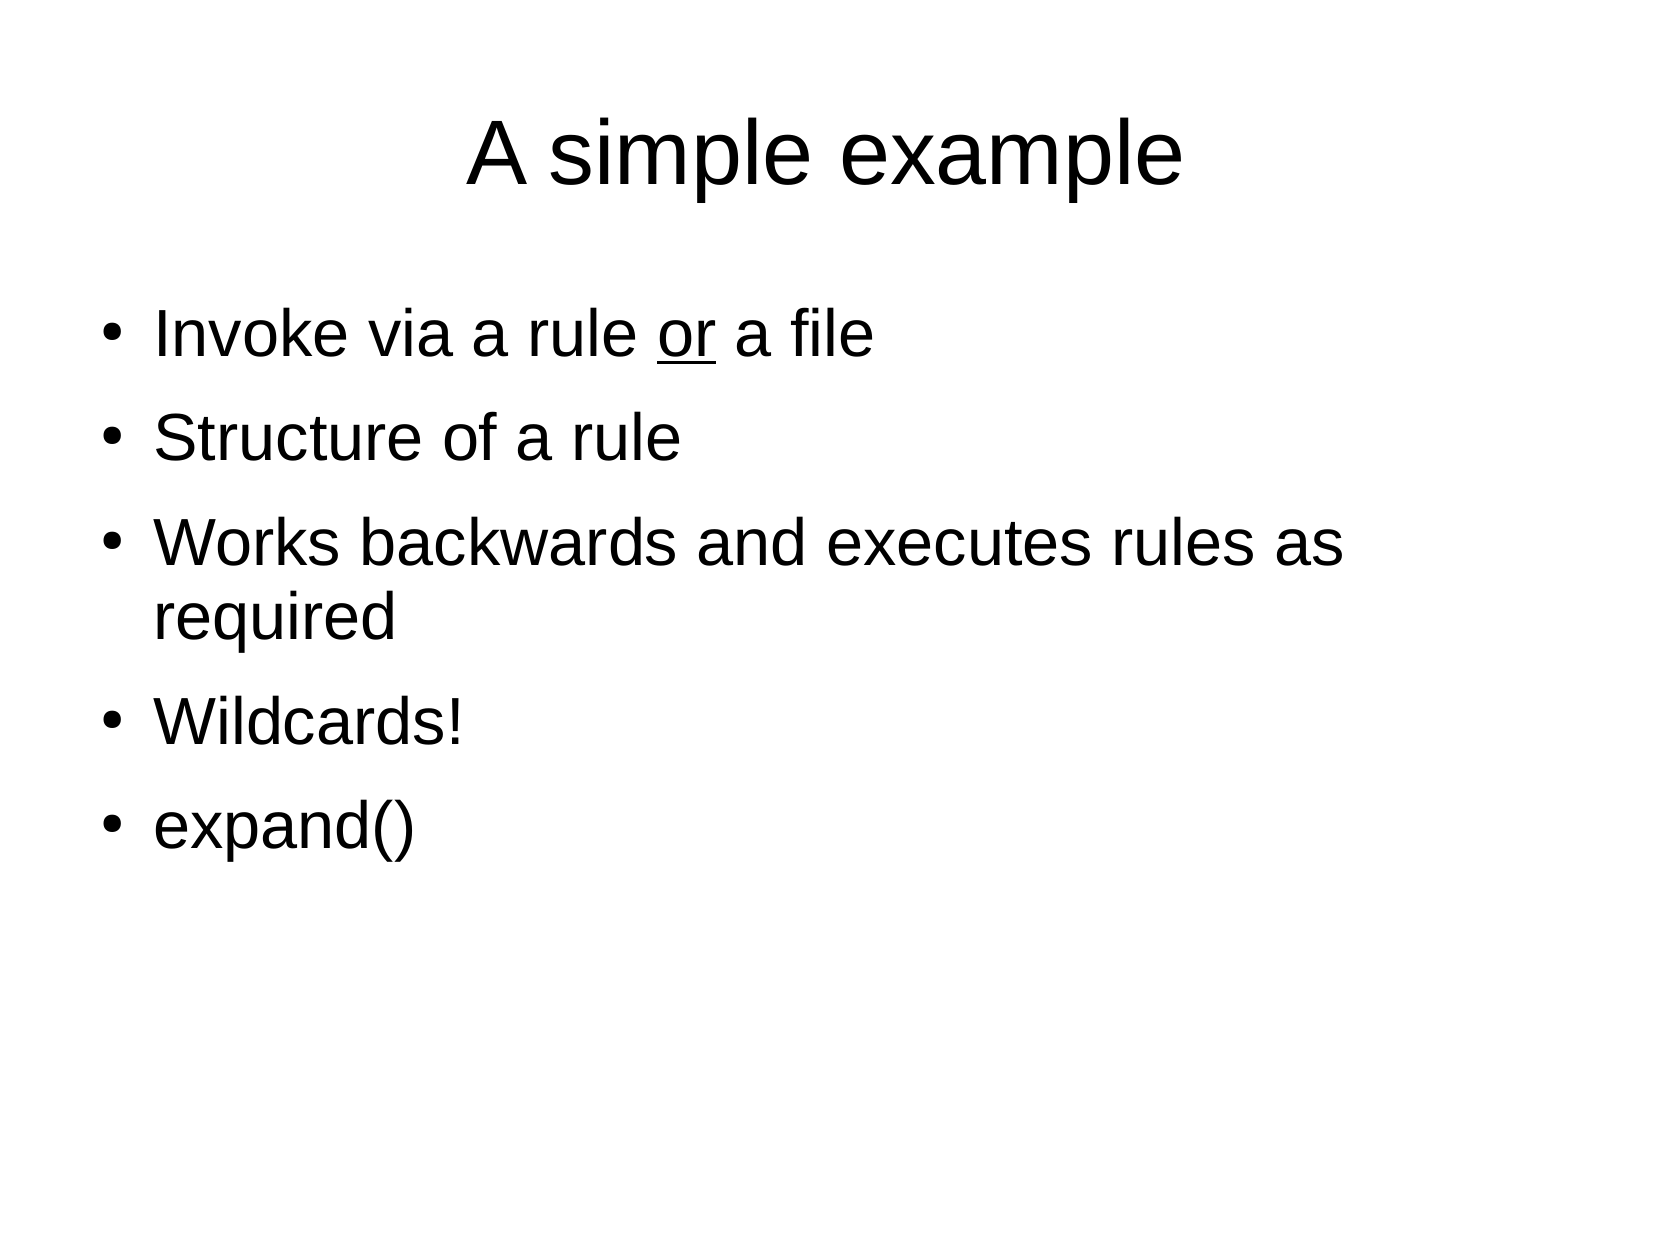

# A simple example
Invoke via a rule or a file
Structure of a rule
Works backwards and executes rules as required
Wildcards!
expand()